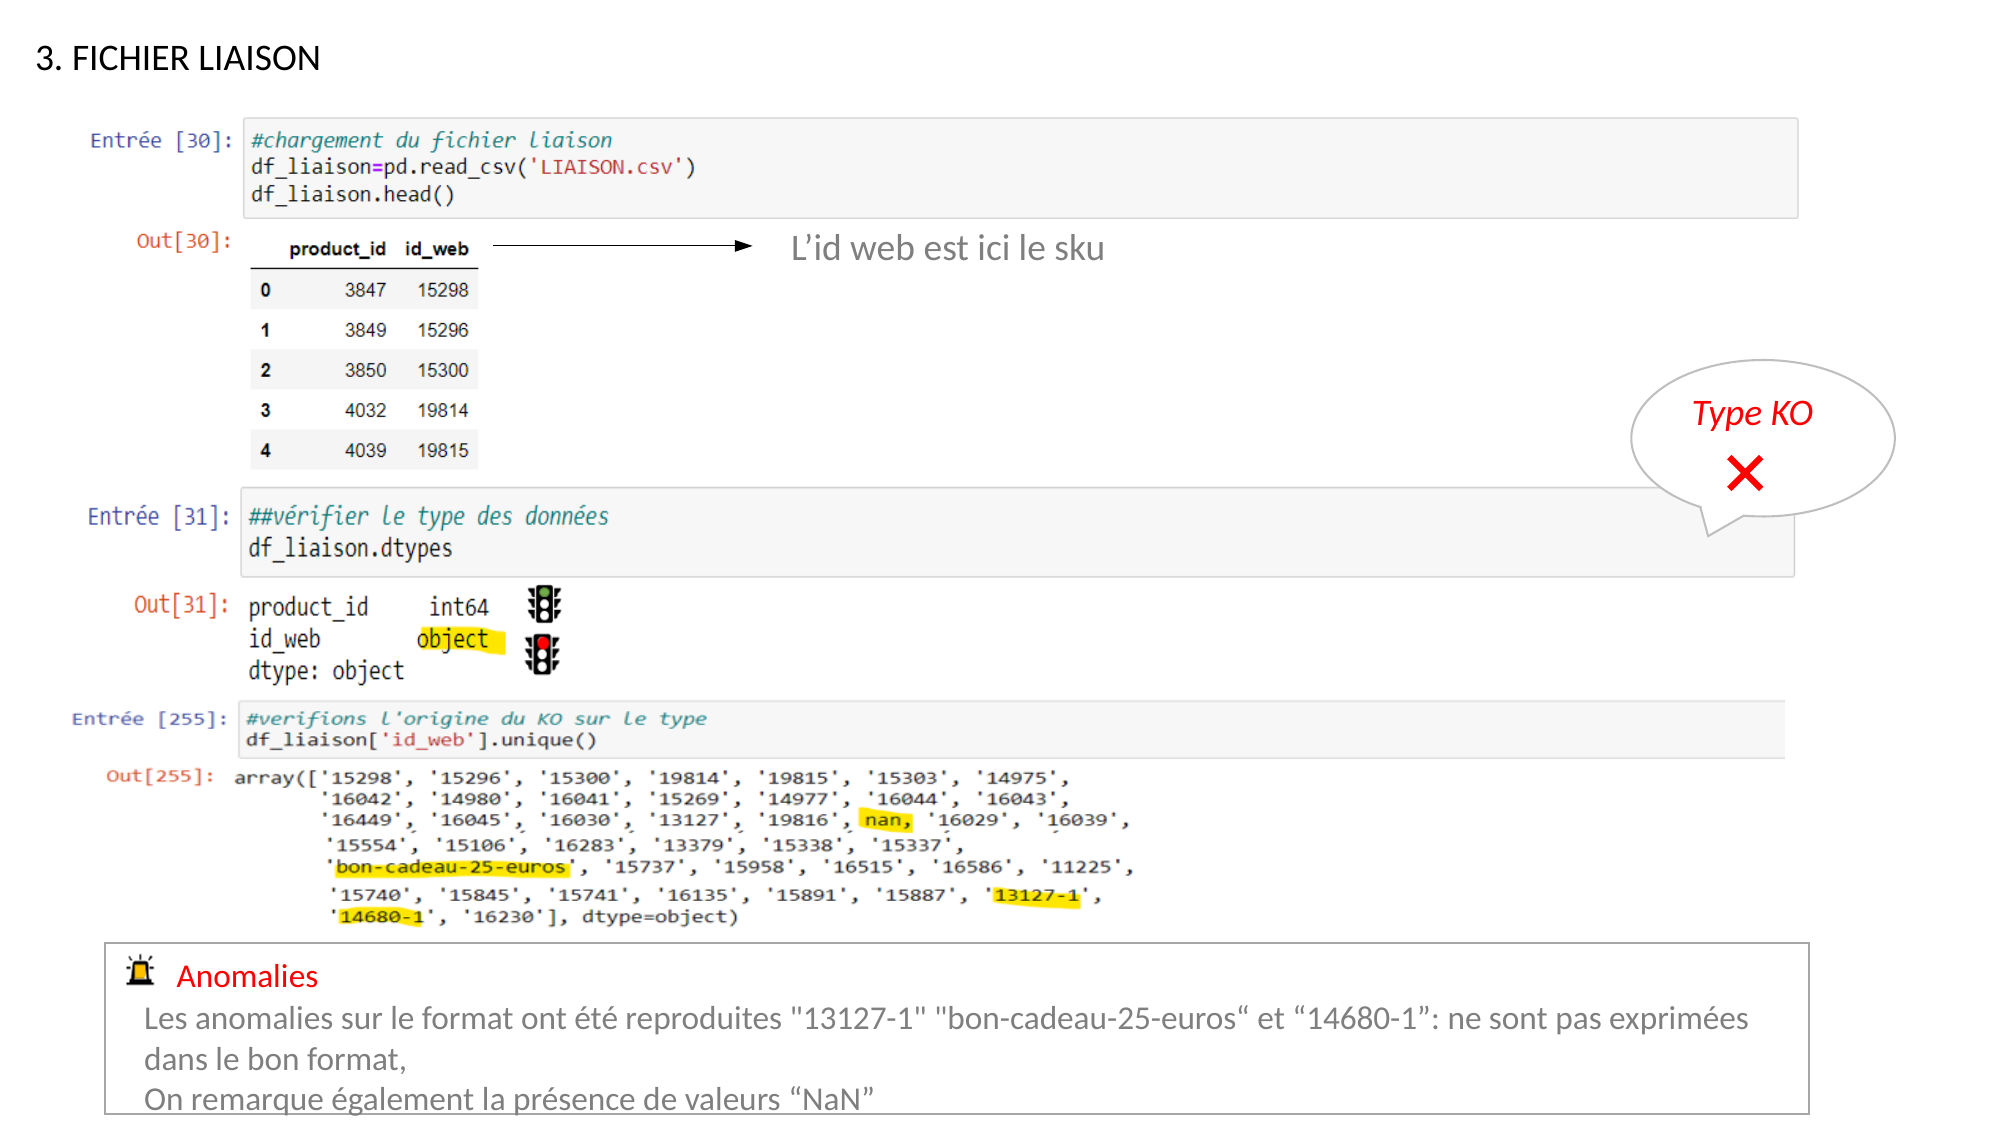

3. FICHIER LIAISON
L’id web est ici le sku
Type KO
Anomalies
Les anomalies sur le format ont été reproduites "13127-1" "bon-cadeau-25-euros“ et “14680-1”: ne sont pas exprimées dans le bon format,
On remarque également la présence de valeurs “NaN”